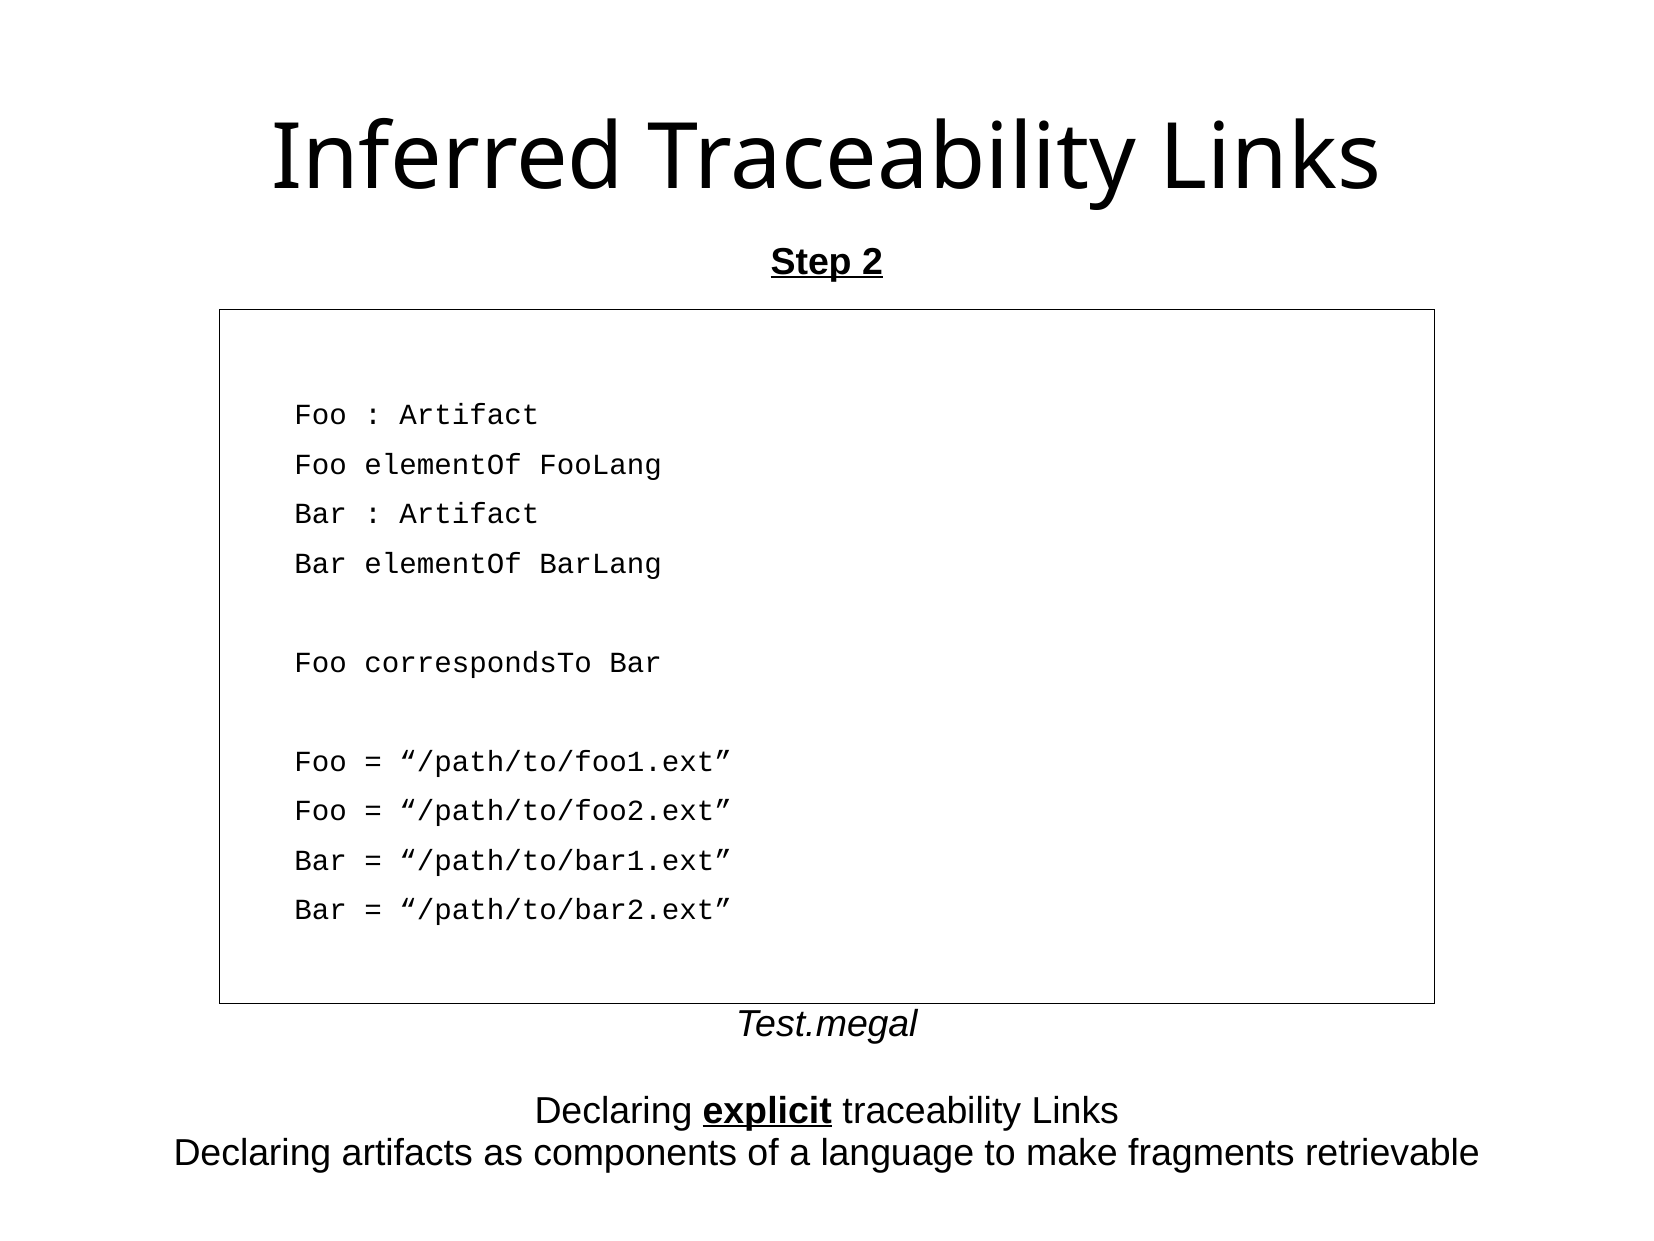

# Inferred Traceability Links
Step 2
Foo : Artifact
Foo elementOf FooLang
Bar : Artifact
Bar elementOf BarLang
Foo correspondsTo Bar
Foo = “/path/to/foo1.ext”
Foo = “/path/to/foo2.ext”
Bar = “/path/to/bar1.ext”
Bar = “/path/to/bar2.ext”
Test.megal
Declaring explicit traceability Links
Declaring artifacts as components of a language to make fragments retrievable